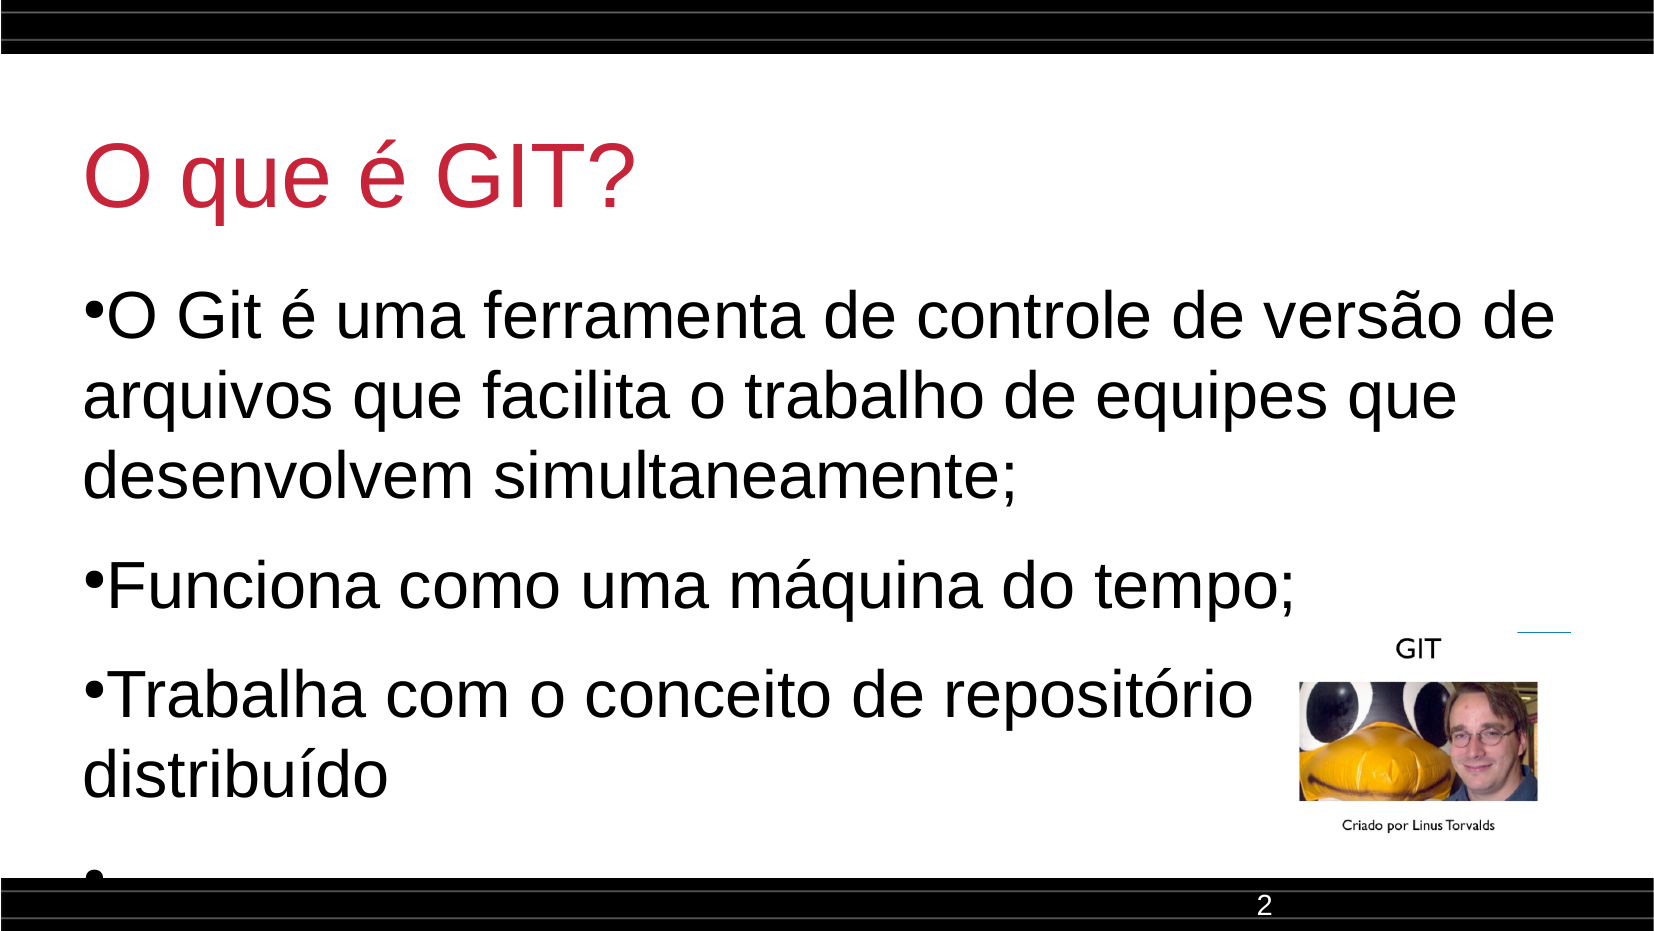

# O que é GIT?
O Git é uma ferramenta de controle de versão de arquivos que facilita o trabalho de equipes que desenvolvem simultaneamente;
Funciona como uma máquina do tempo;
Trabalha com o conceito de repositório distribuído